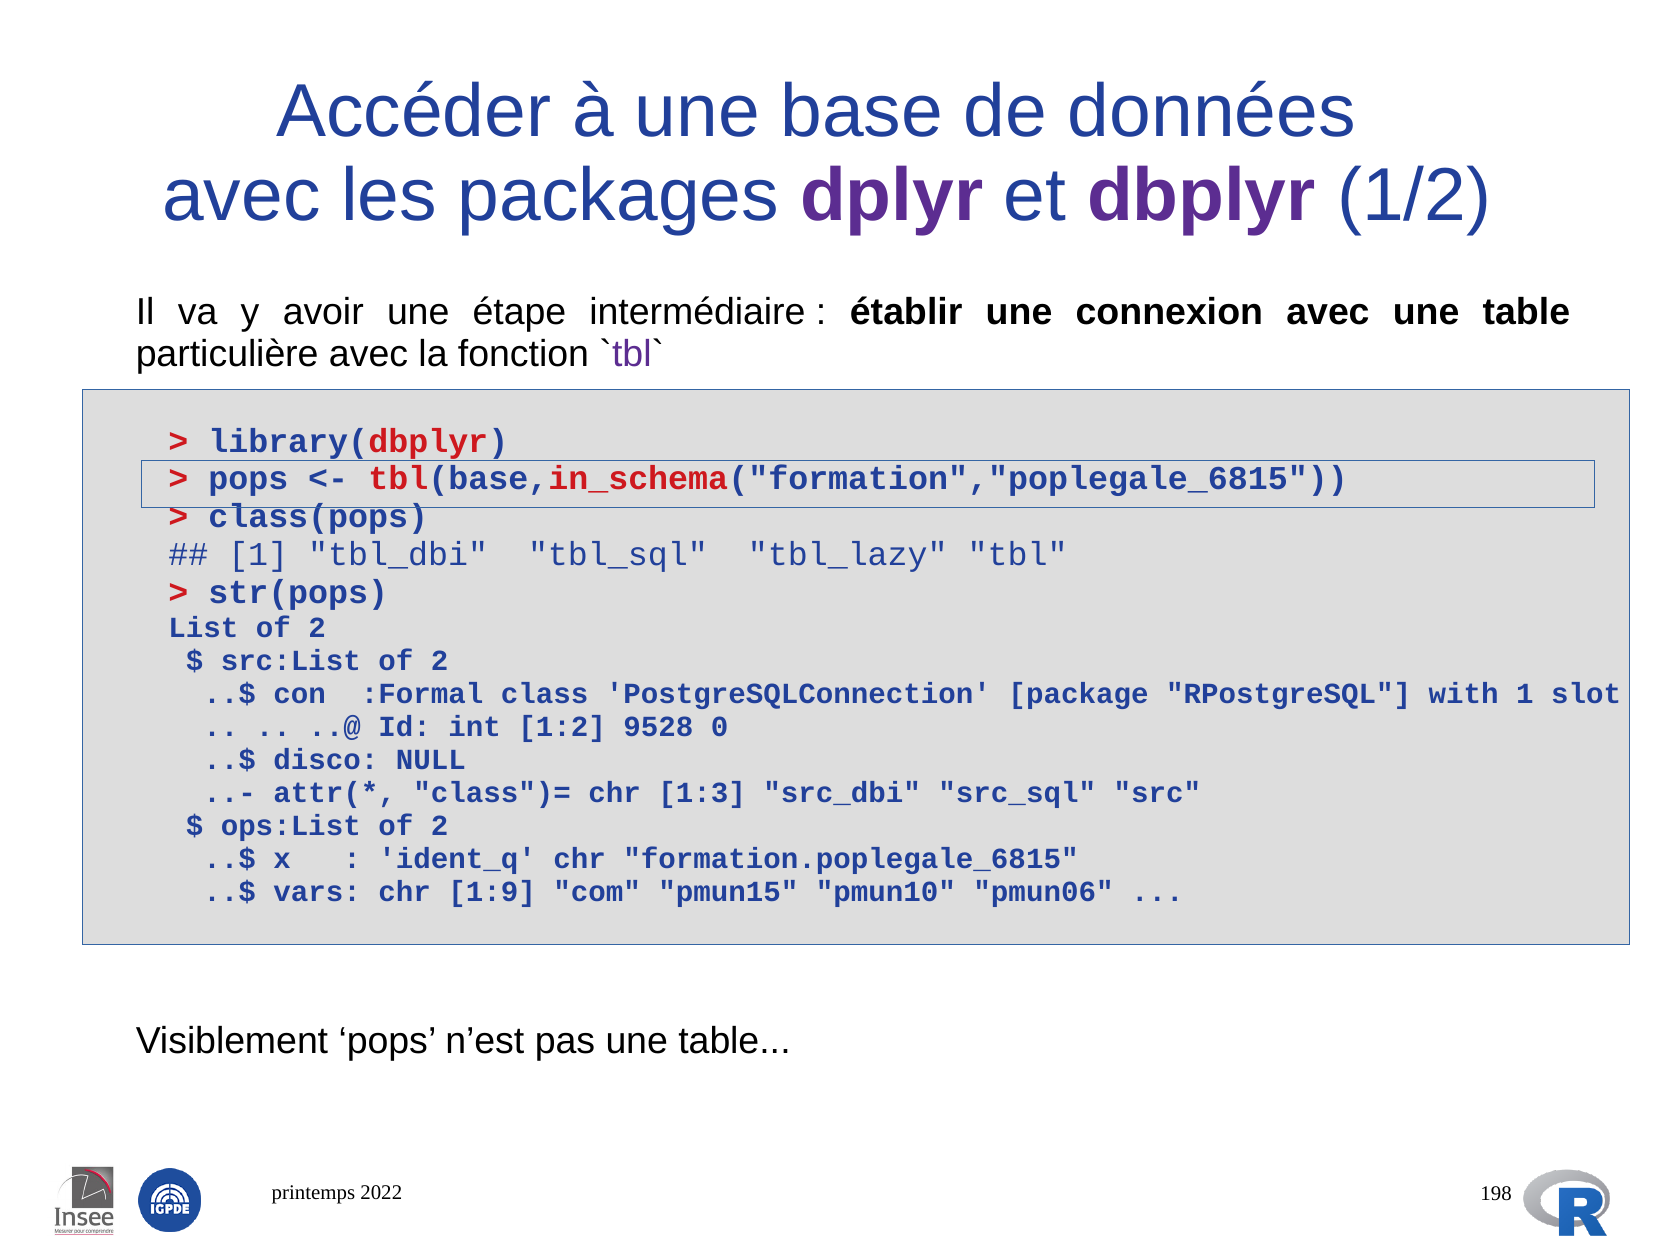

# Accéder à une base de données avec les packages dplyr et dbplyr (1/2)
Il va y avoir une étape intermédiaire : établir une connexion avec une table particulière avec la fonction `tbl`
Visiblement ‘pops’ n’est pas une table...
> library(dbplyr)
> pops <- tbl(base,in_schema("formation","poplegale_6815"))
> class(pops)
## [1] "tbl_dbi" "tbl_sql" "tbl_lazy" "tbl"
> str(pops)
List of 2
 $ src:List of 2
 ..$ con :Formal class 'PostgreSQLConnection' [package "RPostgreSQL"] with 1 slot
 .. .. ..@ Id: int [1:2] 9528 0
 ..$ disco: NULL
 ..- attr(*, "class")= chr [1:3] "src_dbi" "src_sql" "src"
 $ ops:List of 2
 ..$ x : 'ident_q' chr "formation.poplegale_6815"
 ..$ vars: chr [1:9] "com" "pmun15" "pmun10" "pmun06" ...
printemps 2022
198